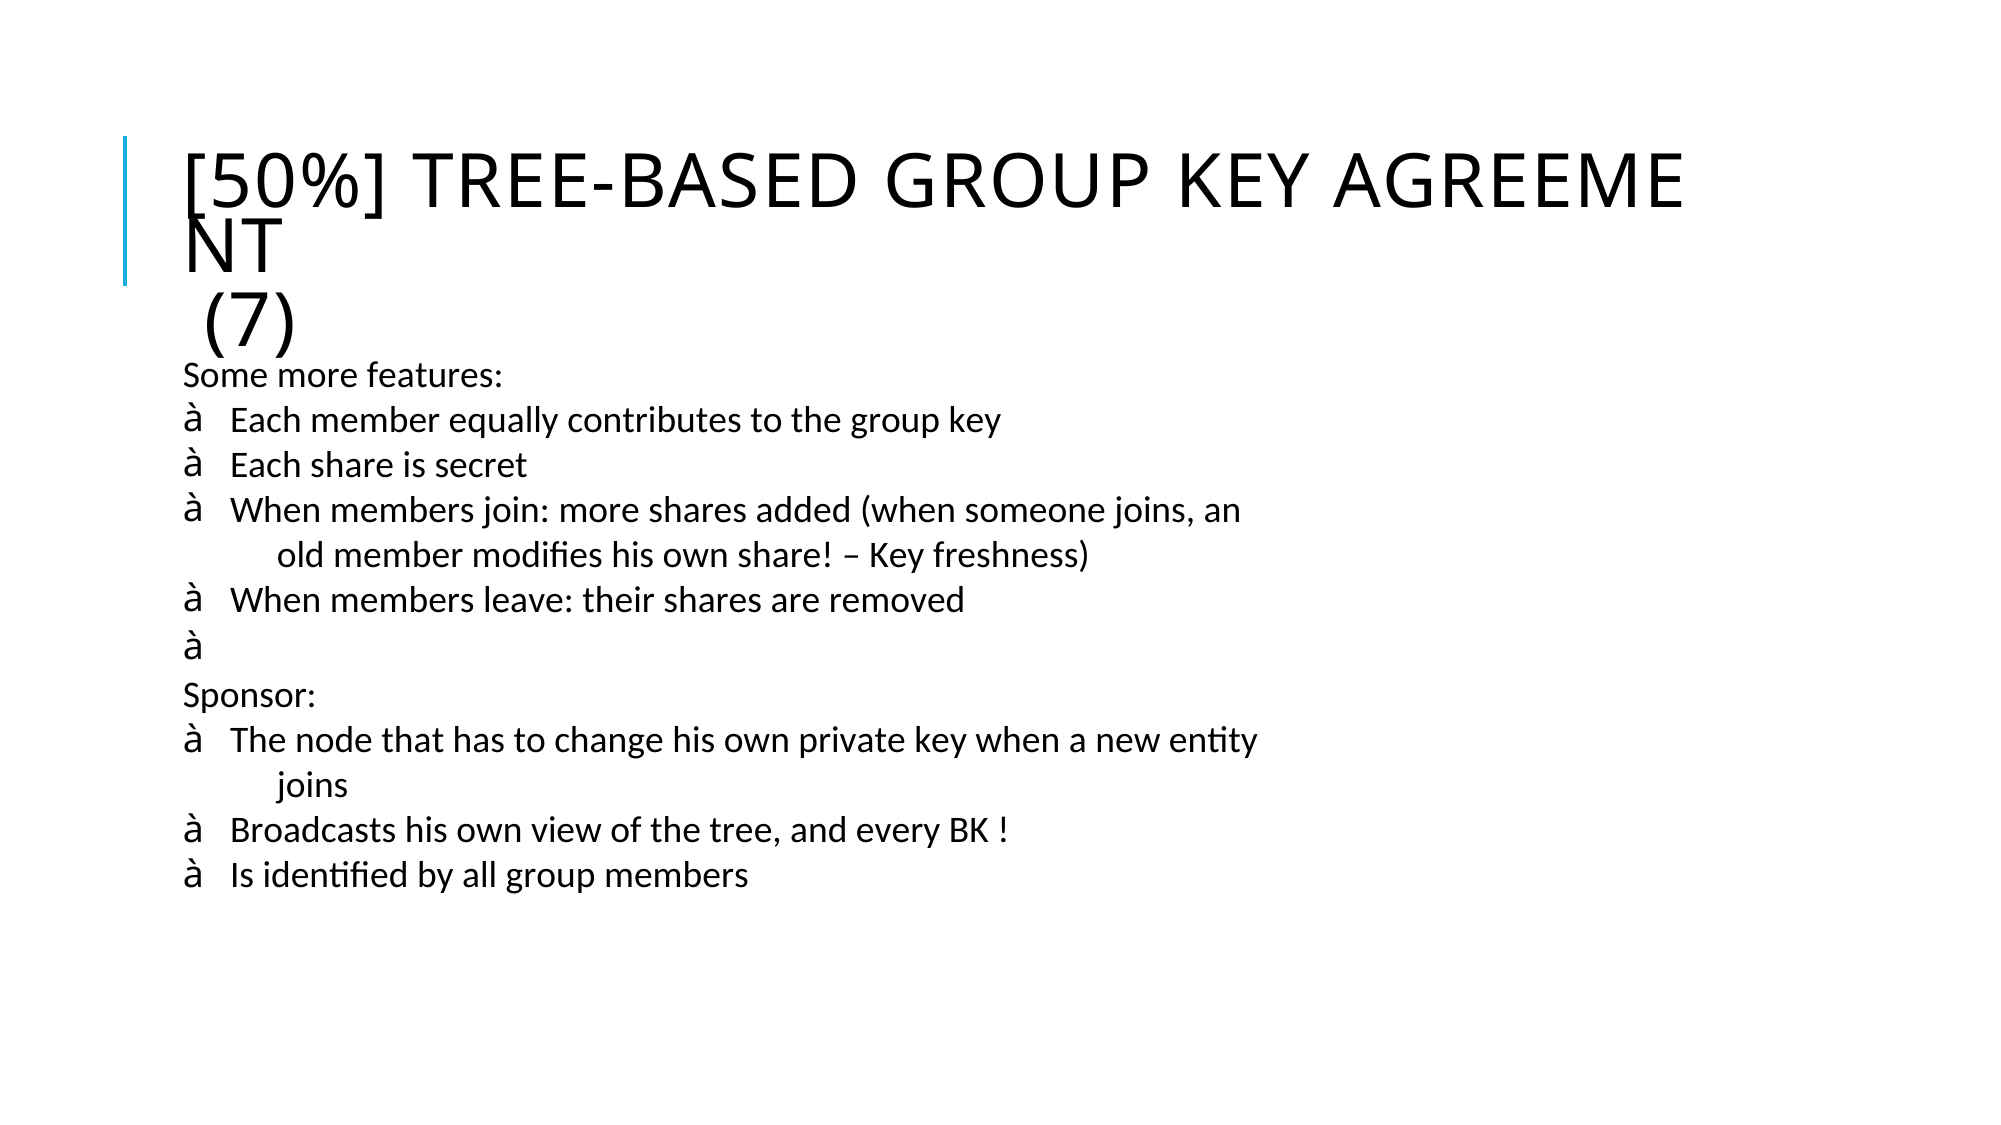

# [50%] Tree-based Group Key Agreement (7)
Some more features:
Each member equally contributes to the group key
Each share is secret
When members join: more shares added (when someone joins, an old member modifies his own share! – Key freshness)
When members leave: their shares are removed
Sponsor:
The node that has to change his own private key when a new entity joins
Broadcasts his own view of the tree, and every BK !
Is identified by all group members